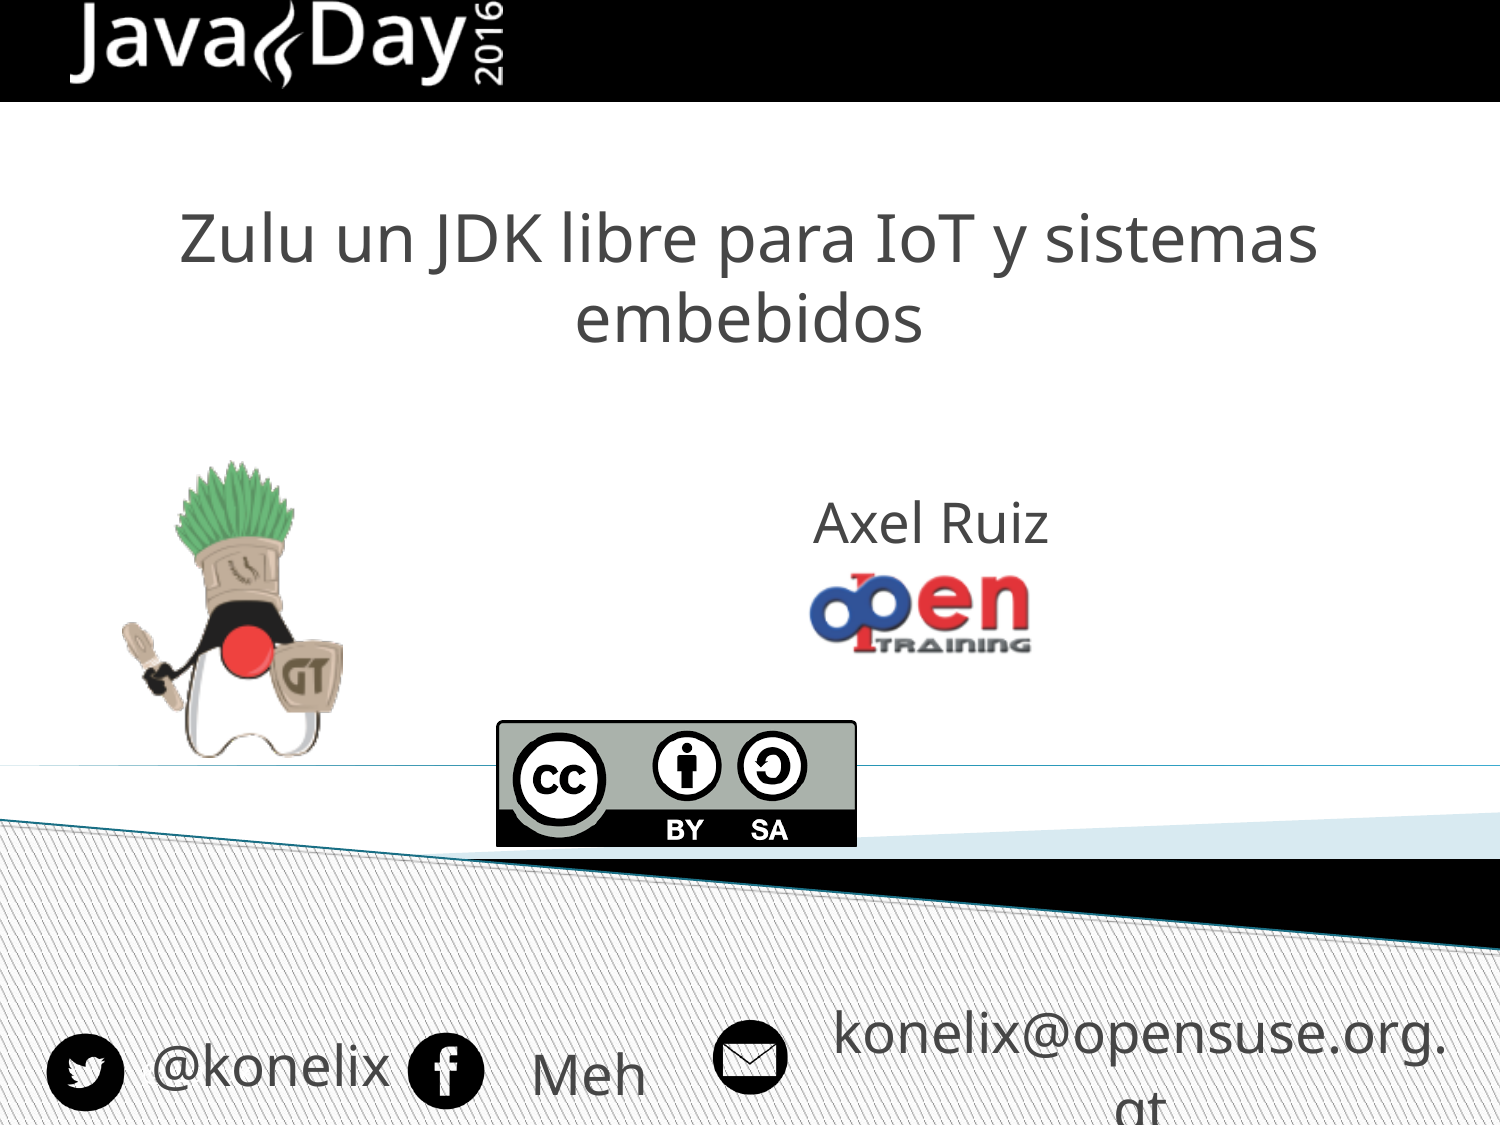

# Zulu un JDK libre para IoT y sistemas embebidos
Axel Ruiz
konelix@opensuse.org.gt
@konelix
Meh
@iLaliux